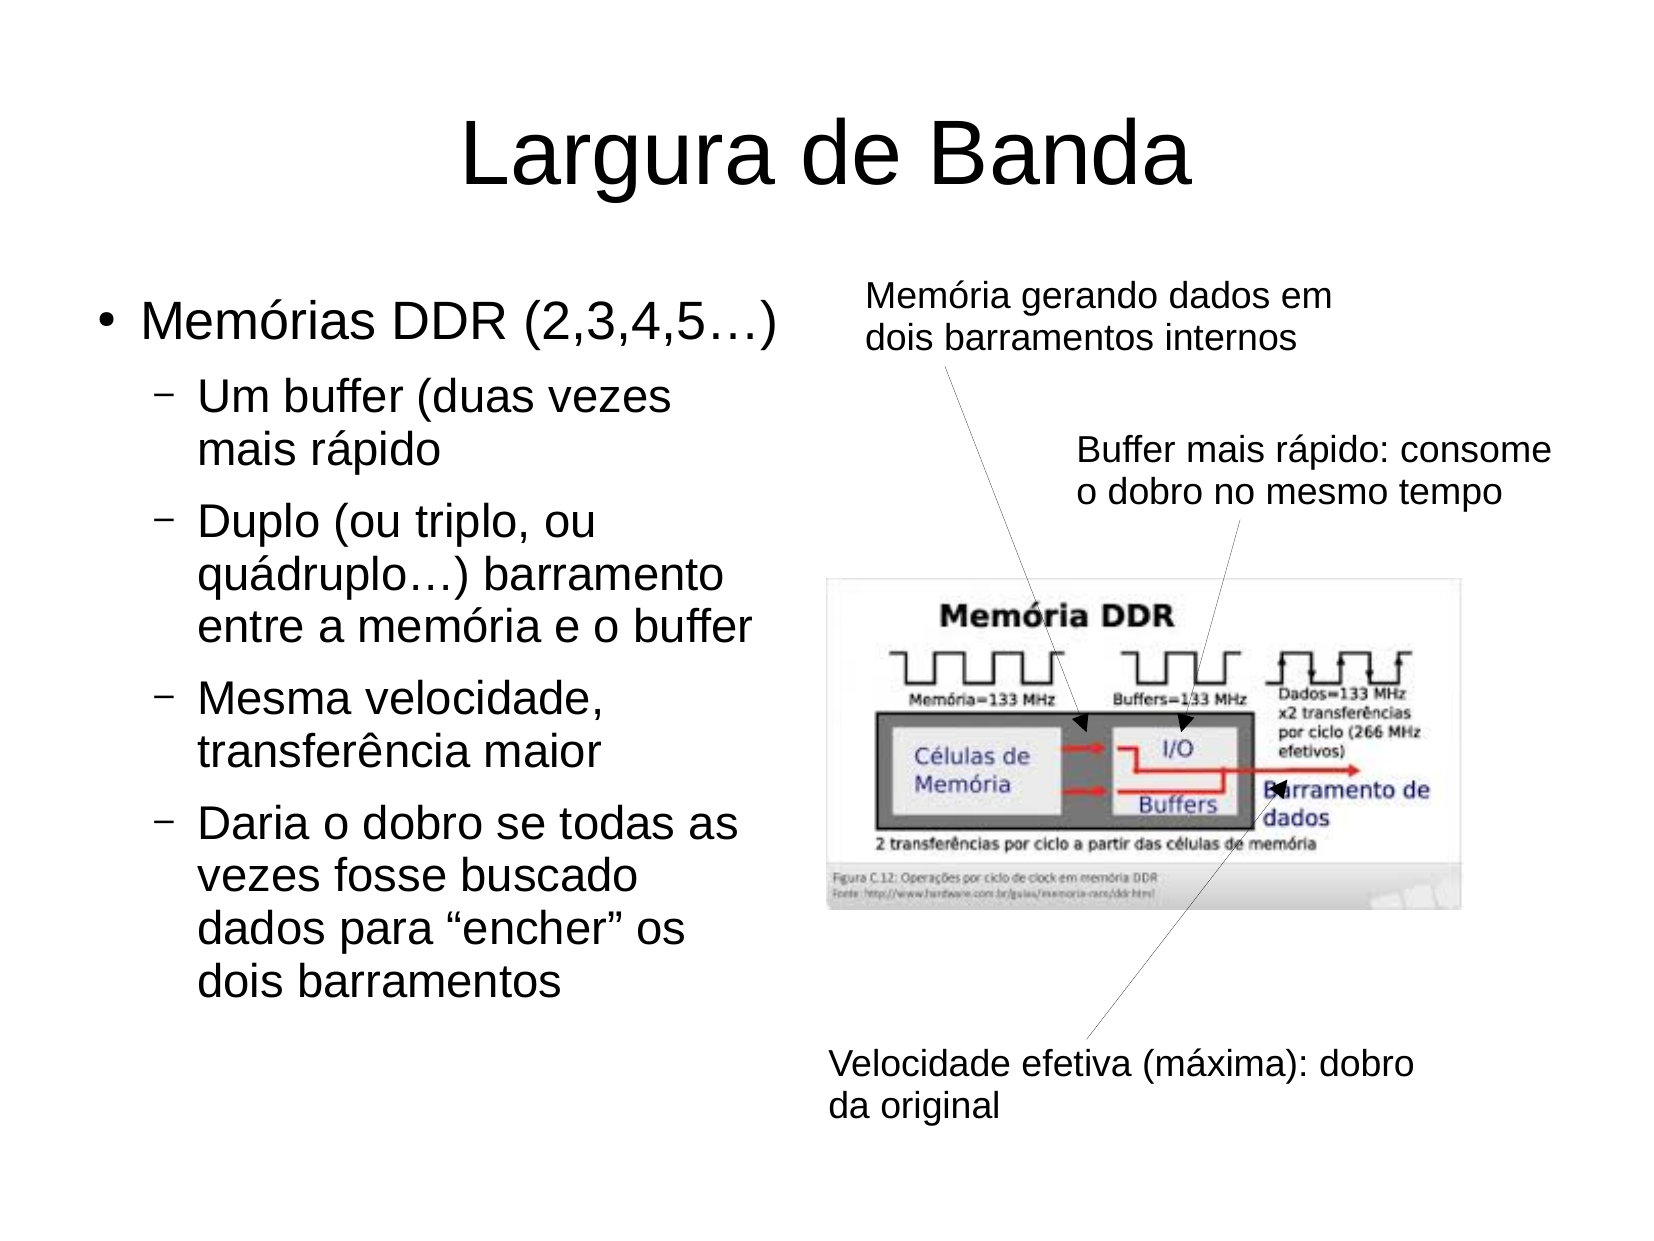

# Largura de Banda
Memória gerando dados em
dois barramentos internos
Memórias DDR (2,3,4,5…)
Um buffer (duas vezes mais rápido
Duplo (ou triplo, ou quádruplo…) barramento entre a memória e o buffer
Mesma velocidade, transferência maior
Daria o dobro se todas as vezes fosse buscado dados para “encher” os dois barramentos
Buffer mais rápido: consome
o dobro no mesmo tempo
Velocidade efetiva (máxima): dobro
da original